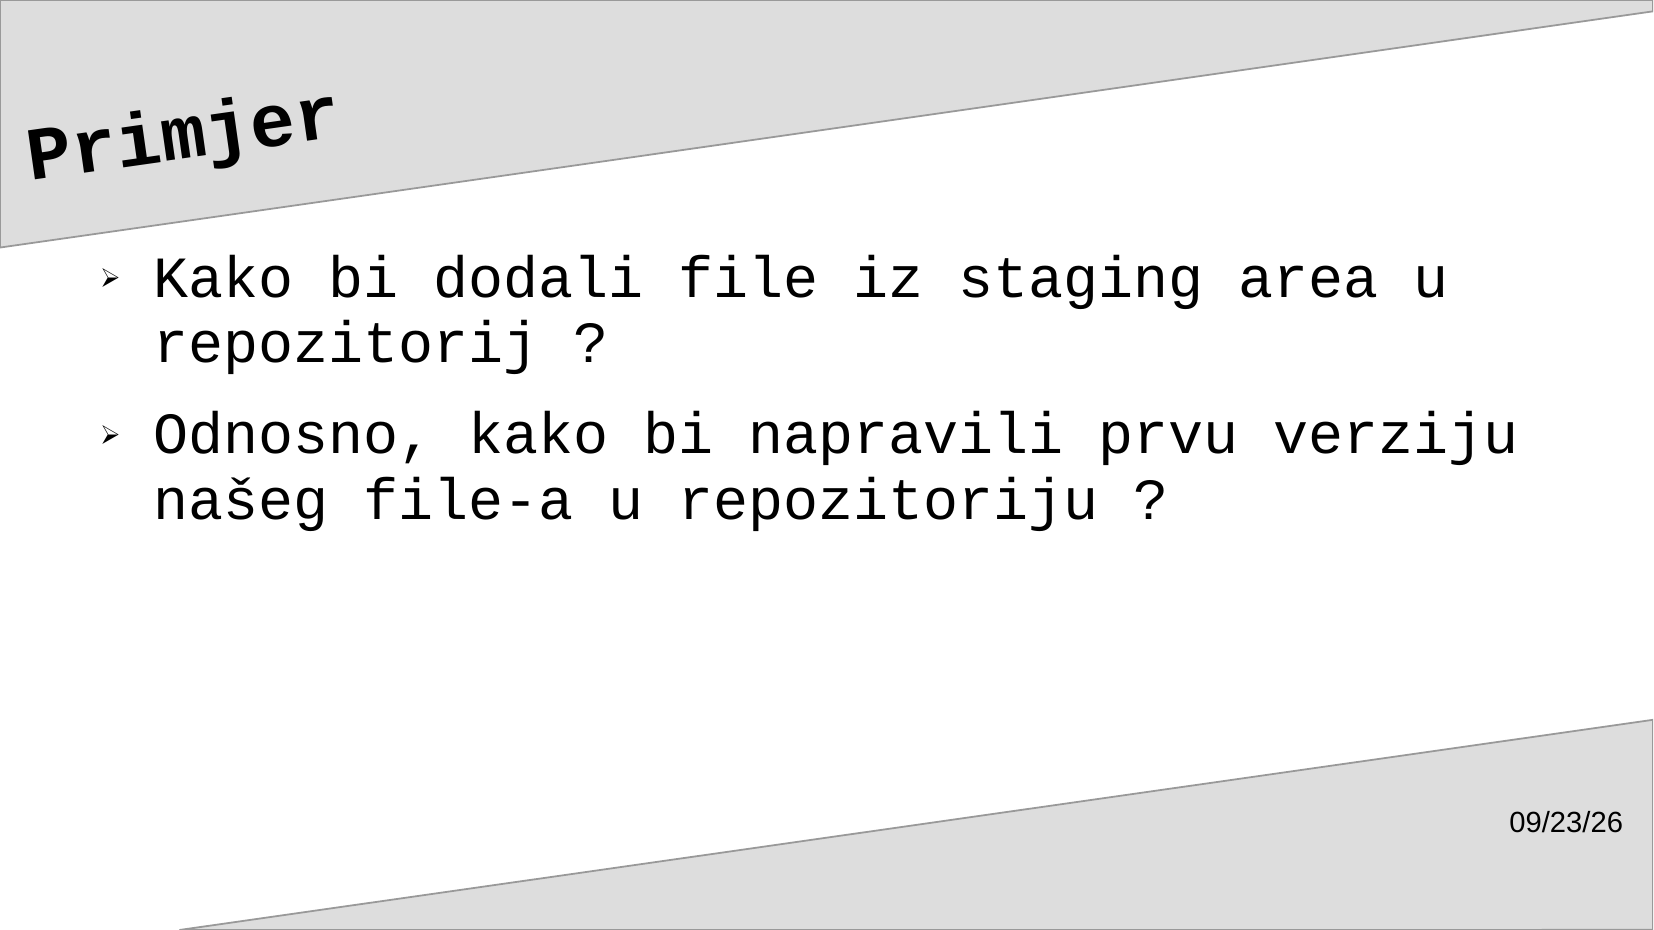

# Primjer
Kako bi dodali file iz staging area u repozitorij ?
Odnosno, kako bi napravili prvu verziju našeg file-a u repozitoriju ?
45